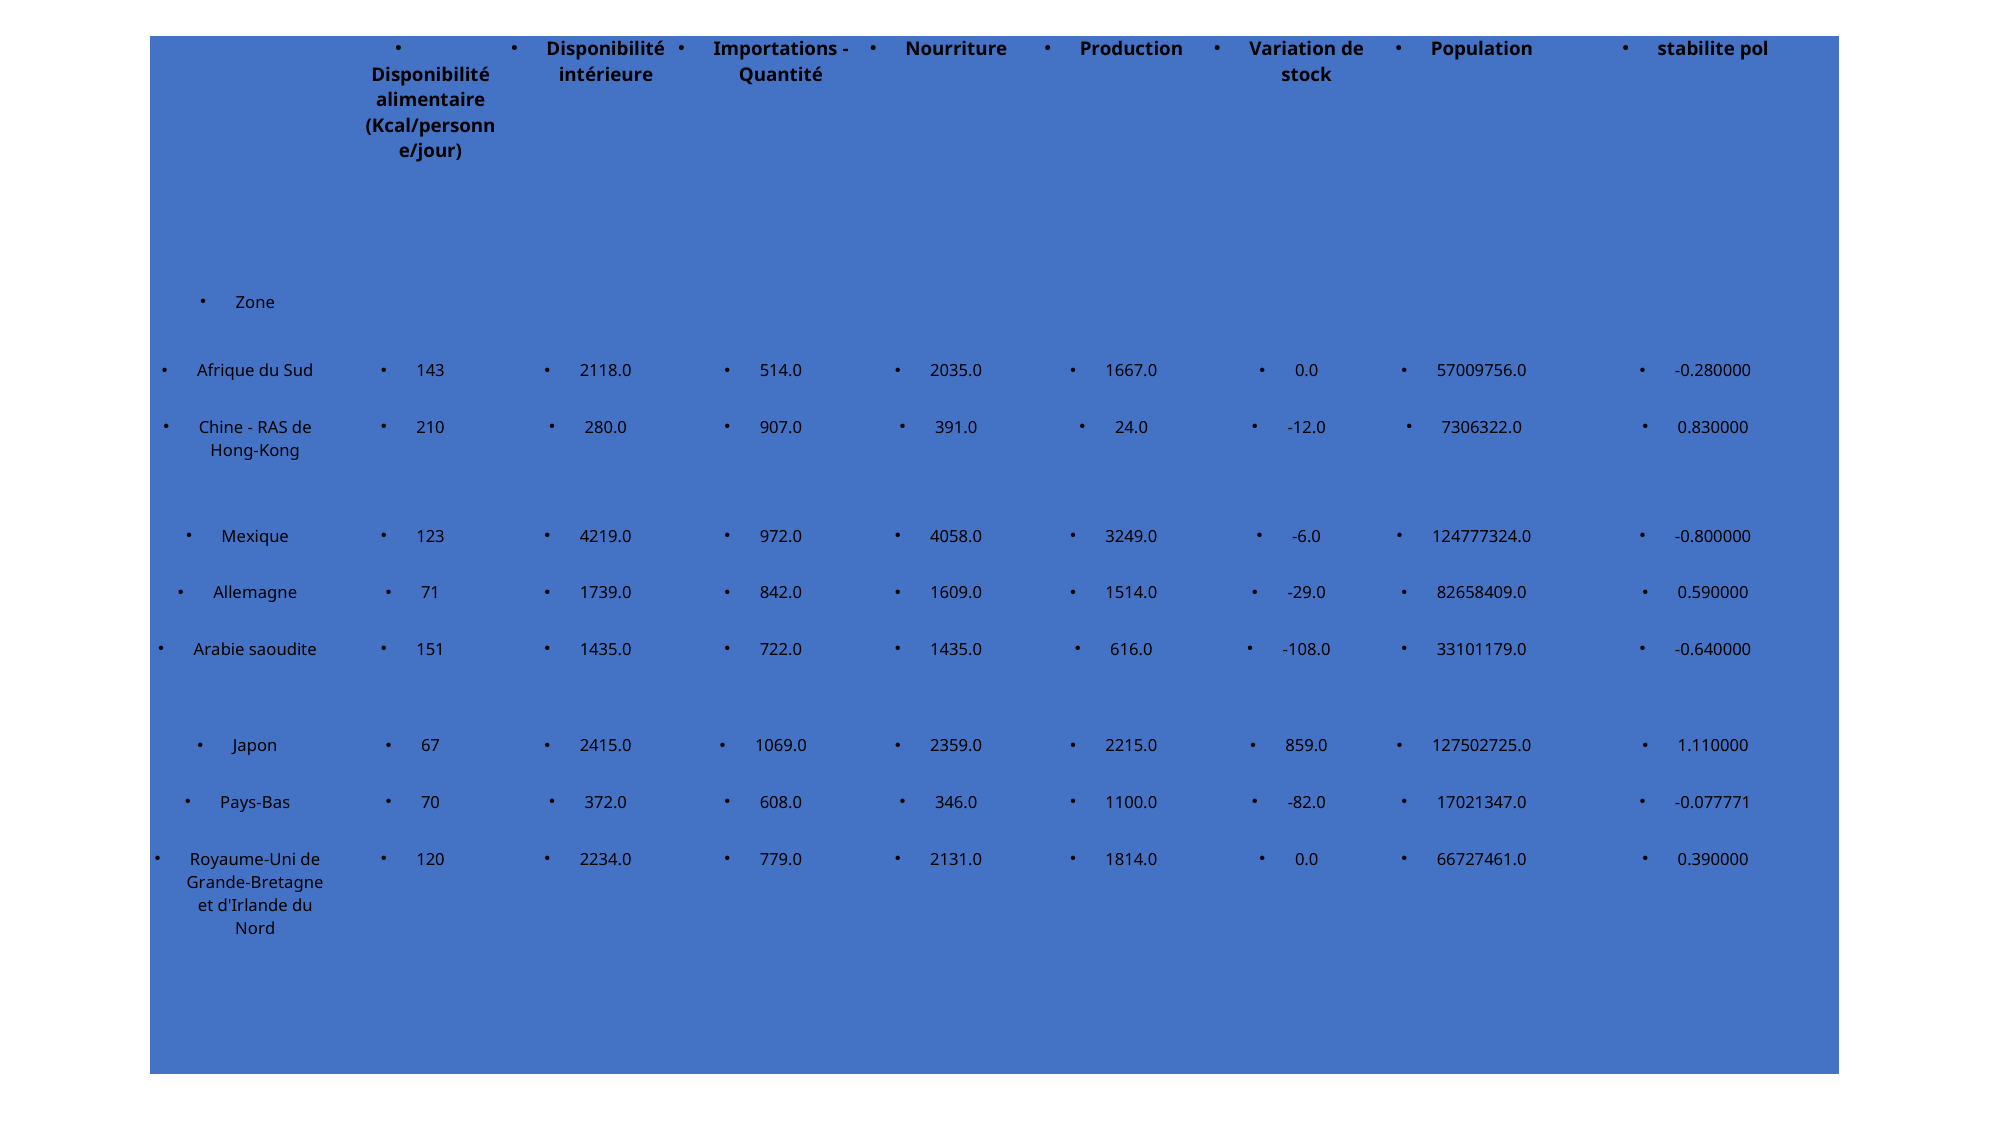

| | Disponibilité alimentaire (Kcal/personne/jour) | Disponibilité intérieure | Importations - Quantité | Nourriture | Production | Variation de stock | Population | stabilite pol |
| --- | --- | --- | --- | --- | --- | --- | --- | --- |
| Zone | | | | | | | | |
| Afrique du Sud | 143 | 2118.0 | 514.0 | 2035.0 | 1667.0 | 0.0 | 57009756.0 | -0.280000 |
| Chine - RAS de Hong-Kong | 210 | 280.0 | 907.0 | 391.0 | 24.0 | -12.0 | 7306322.0 | 0.830000 |
| Mexique | 123 | 4219.0 | 972.0 | 4058.0 | 3249.0 | -6.0 | 124777324.0 | -0.800000 |
| Allemagne | 71 | 1739.0 | 842.0 | 1609.0 | 1514.0 | -29.0 | 82658409.0 | 0.590000 |
| Arabie saoudite | 151 | 1435.0 | 722.0 | 1435.0 | 616.0 | -108.0 | 33101179.0 | -0.640000 |
| Japon | 67 | 2415.0 | 1069.0 | 2359.0 | 2215.0 | 859.0 | 127502725.0 | 1.110000 |
| Pays-Bas | 70 | 372.0 | 608.0 | 346.0 | 1100.0 | -82.0 | 17021347.0 | -0.077771 |
| Royaume-Uni de Grande-Bretagne et d'Irlande du Nord | 120 | 2234.0 | 779.0 | 2131.0 | 1814.0 | 0.0 | 66727461.0 | 0.390000 |